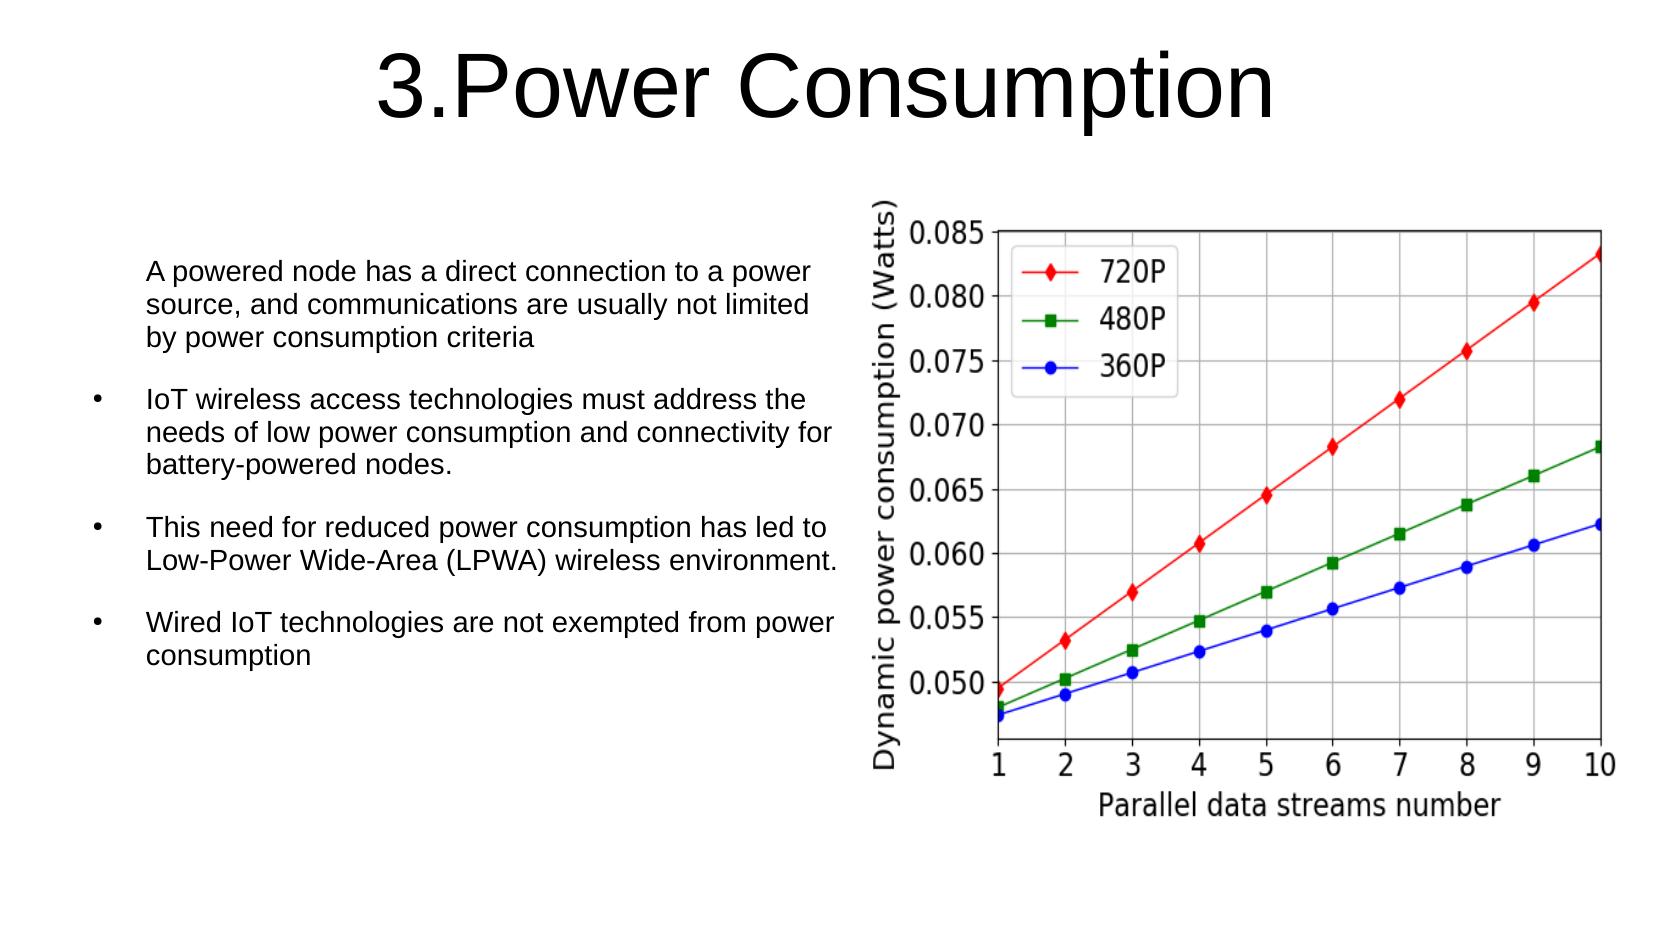

# 3.Power Consumption
A powered node has a direct connection to a power source, and communications are usually not limited by power consumption criteria
IoT wireless access technologies must address the needs of low power consumption and connectivity for battery-powered nodes.
This need for reduced power consumption has led to Low-Power Wide-Area (LPWA) wireless environment.
Wired IoT technologies are not exempted from power consumption